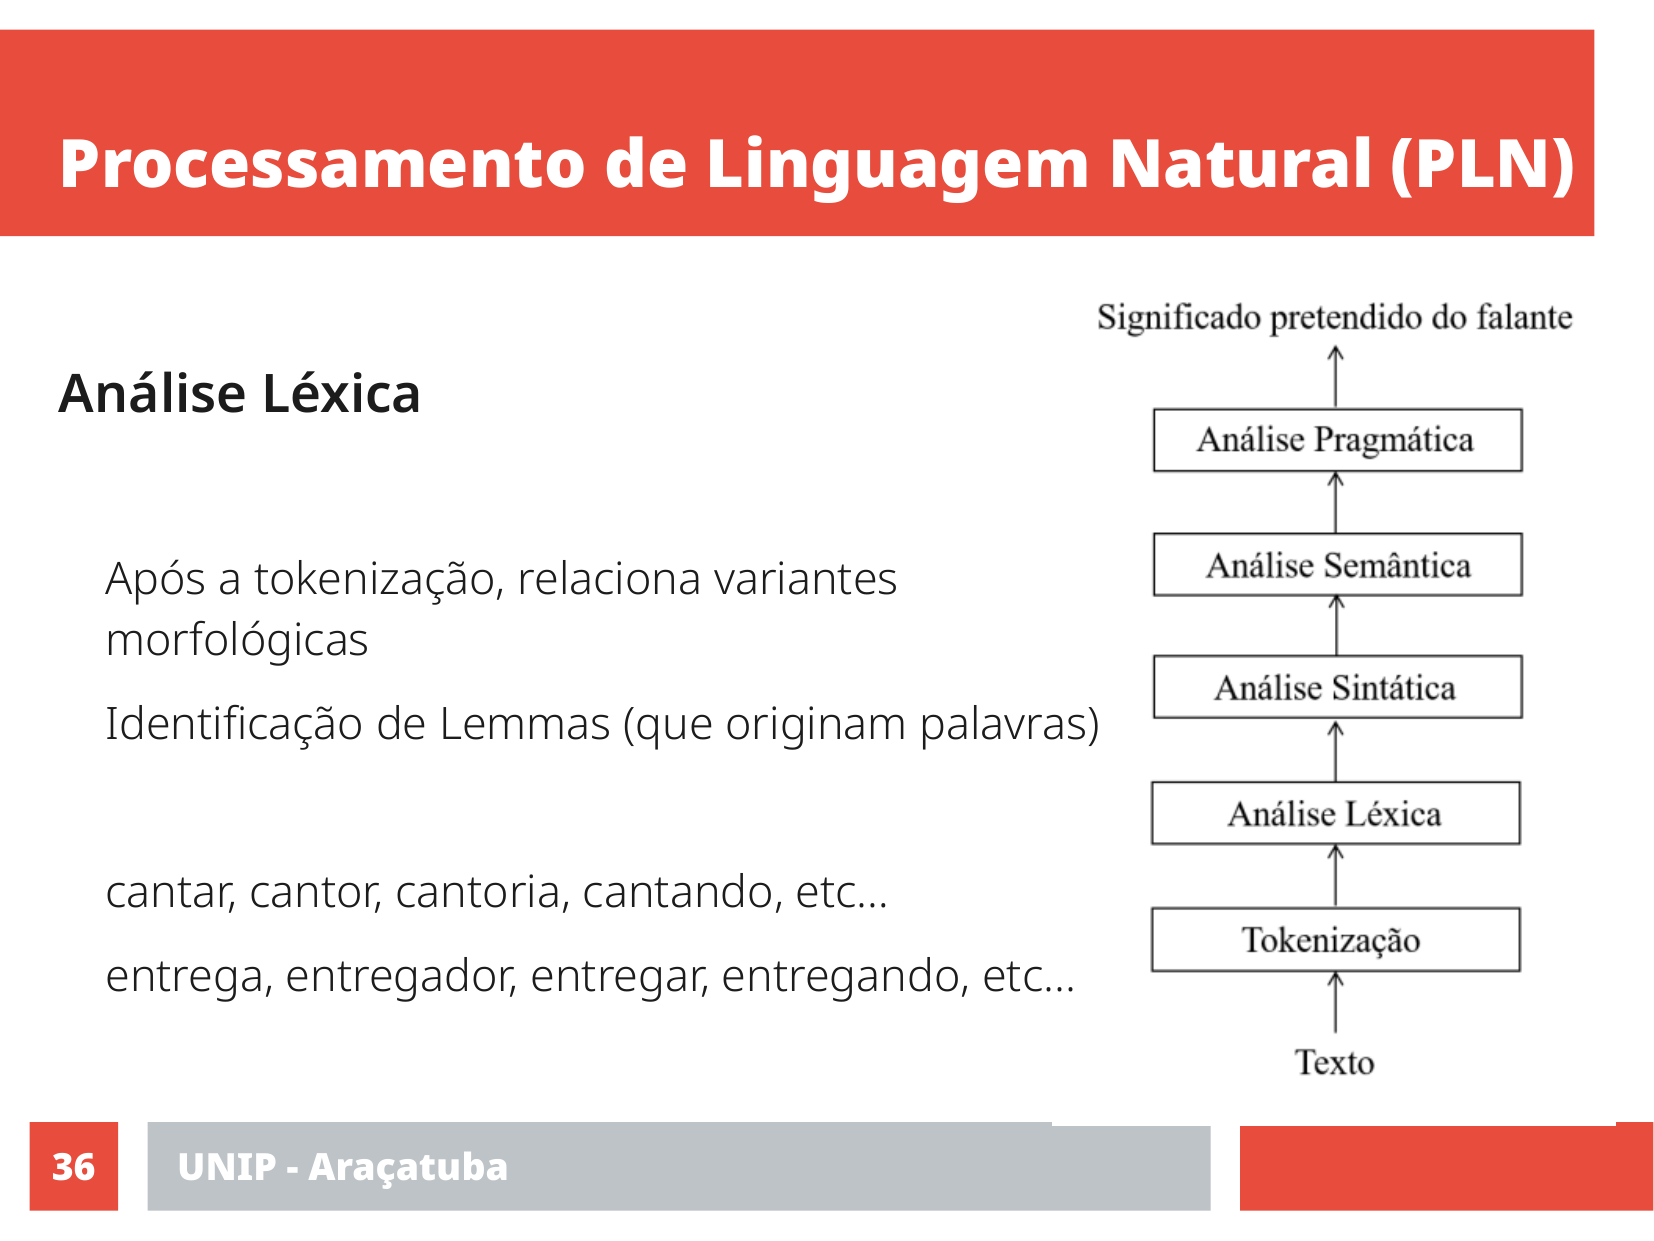

# Processamento de Linguagem Natural (PLN)
Análise Léxica
Após a tokenização, relaciona variantes morfológicas
Identificação de Lemmas (que originam palavras)
cantar, cantor, cantoria, cantando, etc…
entrega, entregador, entregar, entregando, etc...
36
UNIP - Araçatuba